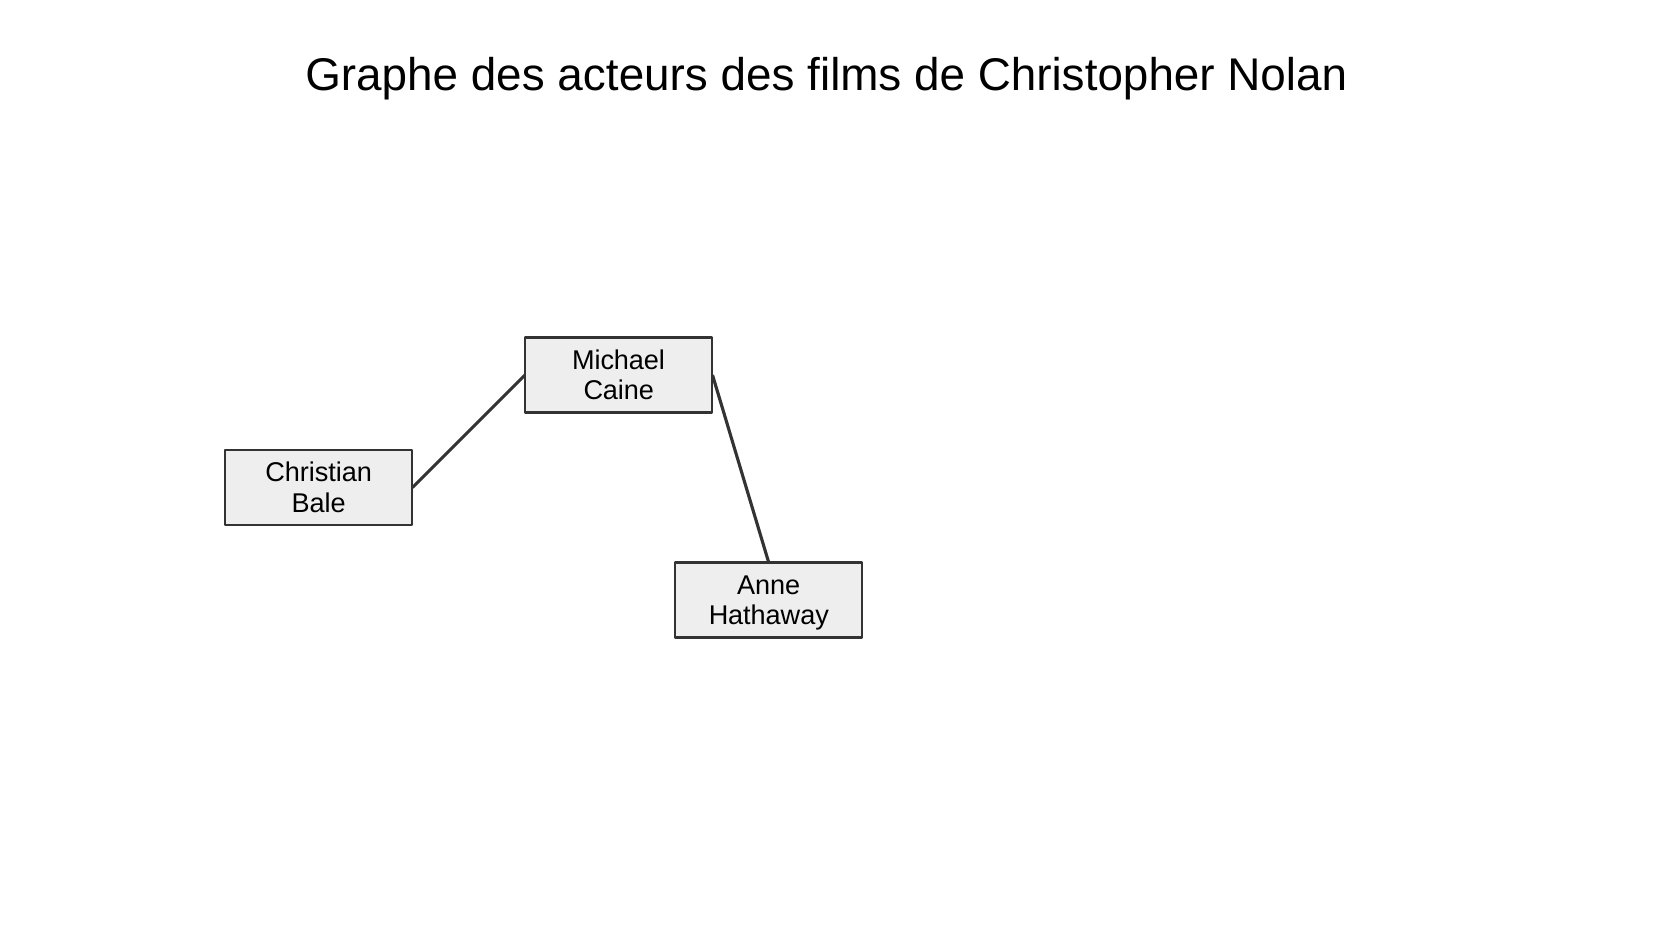

# Graphe des acteurs des films de Christopher Nolan
Michael
Caine
Christian
Bale
Anne
Hathaway